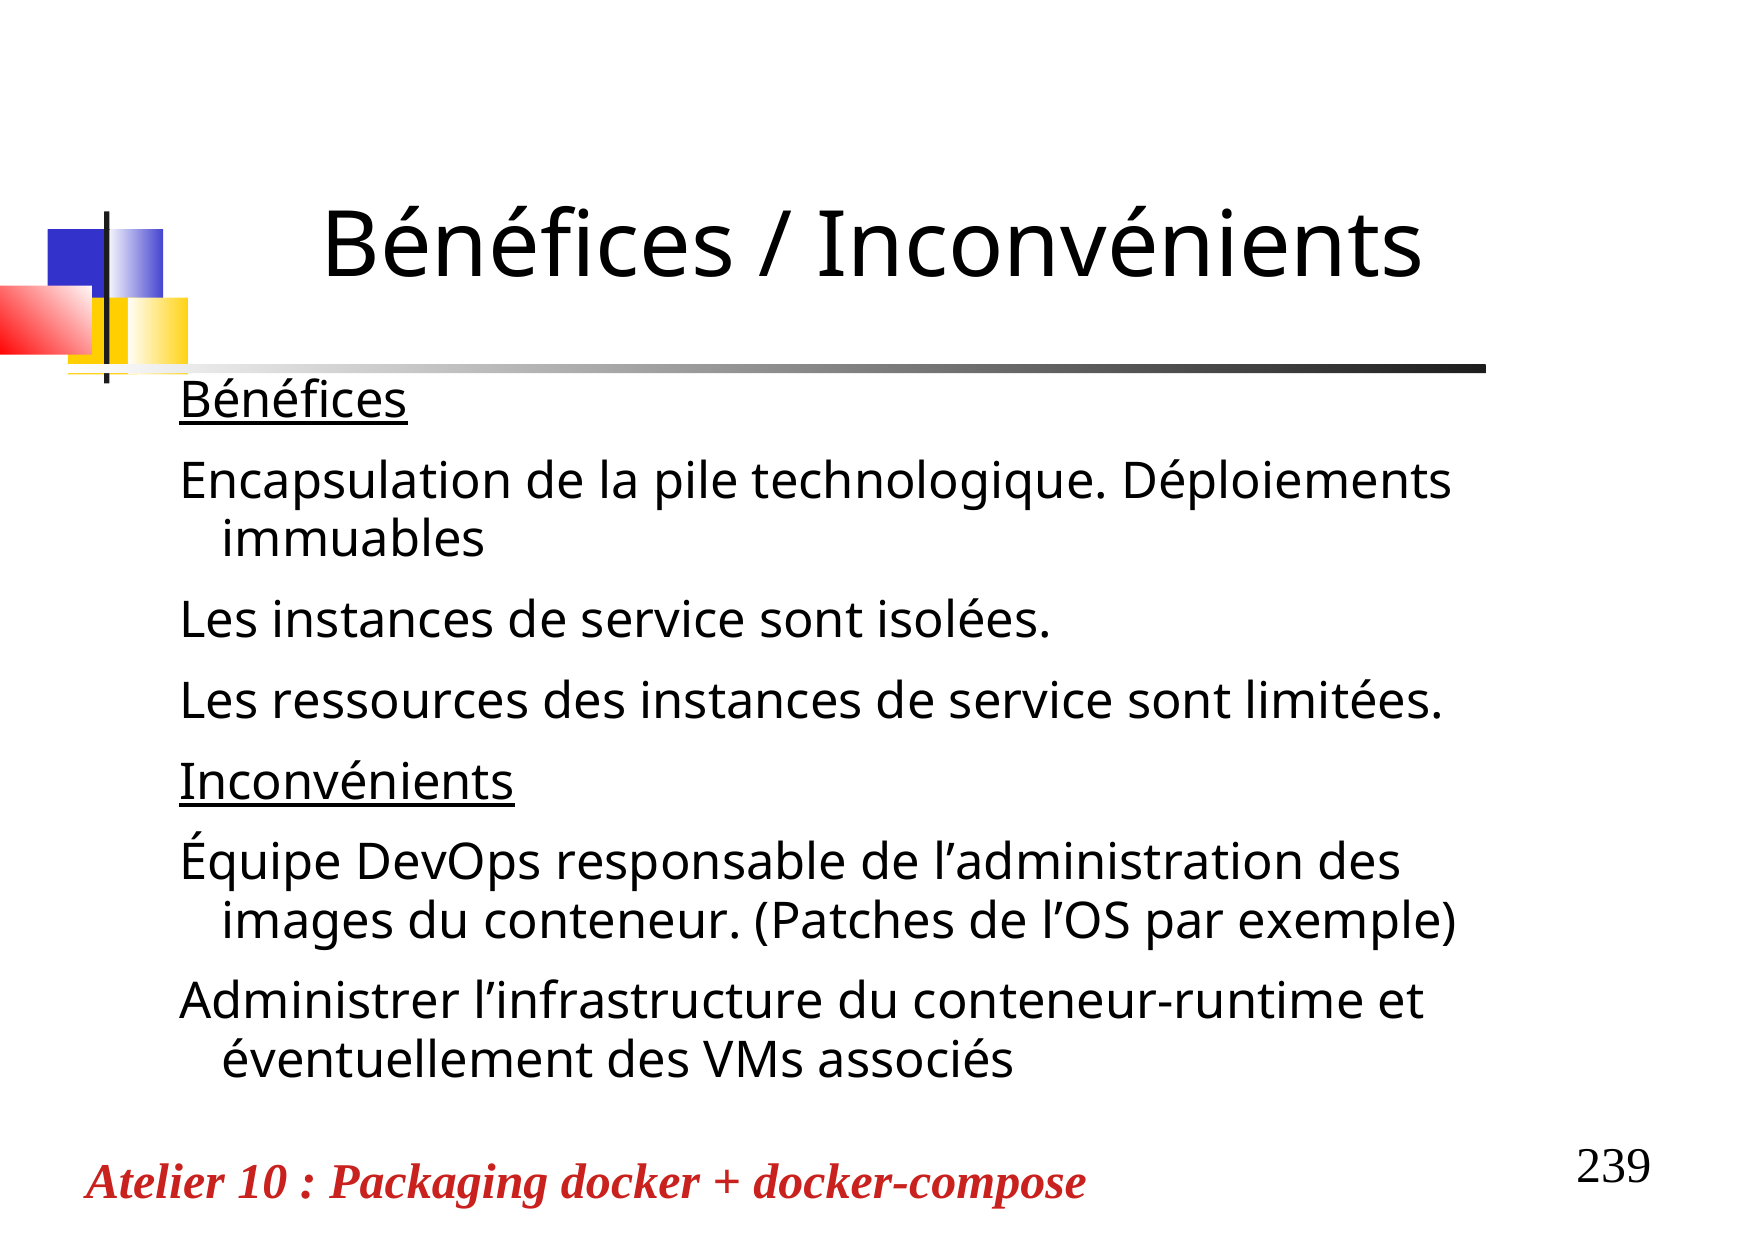

# Bénéfices / Inconvénients
Bénéfices
Encapsulation de la pile technologique. Déploiements immuables
Les instances de service sont isolées.
Les ressources des instances de service sont limitées.
Inconvénients
Équipe DevOps responsable de l’administration des images du conteneur. (Patches de l’OS par exemple)
Administrer l’infrastructure du conteneur-runtime et éventuellement des VMs associés
Atelier 10 : Packaging docker + docker-compose